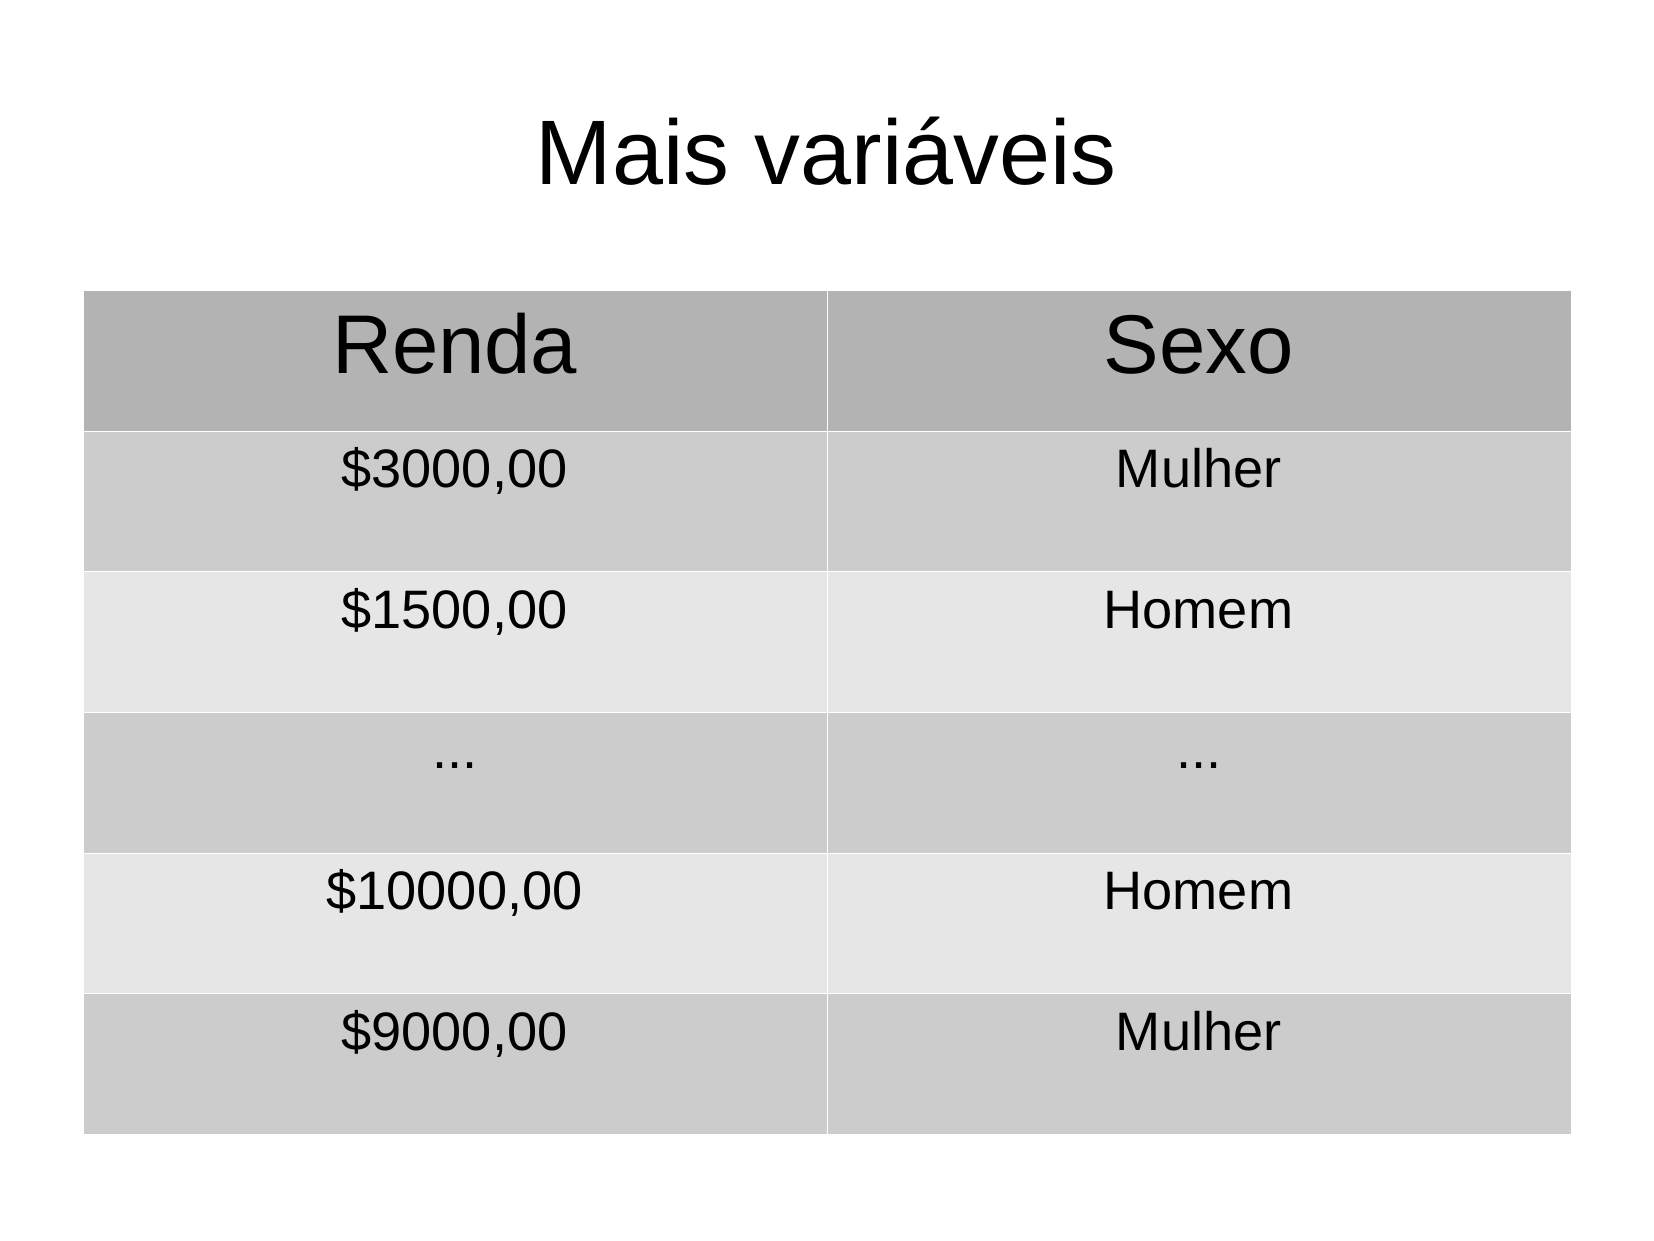

# Mais variáveis
| Renda | Sexo |
| --- | --- |
| $3000,00 | Mulher |
| $1500,00 | Homem |
| ... | ... |
| $10000,00 | Homem |
| $9000,00 | Mulher |